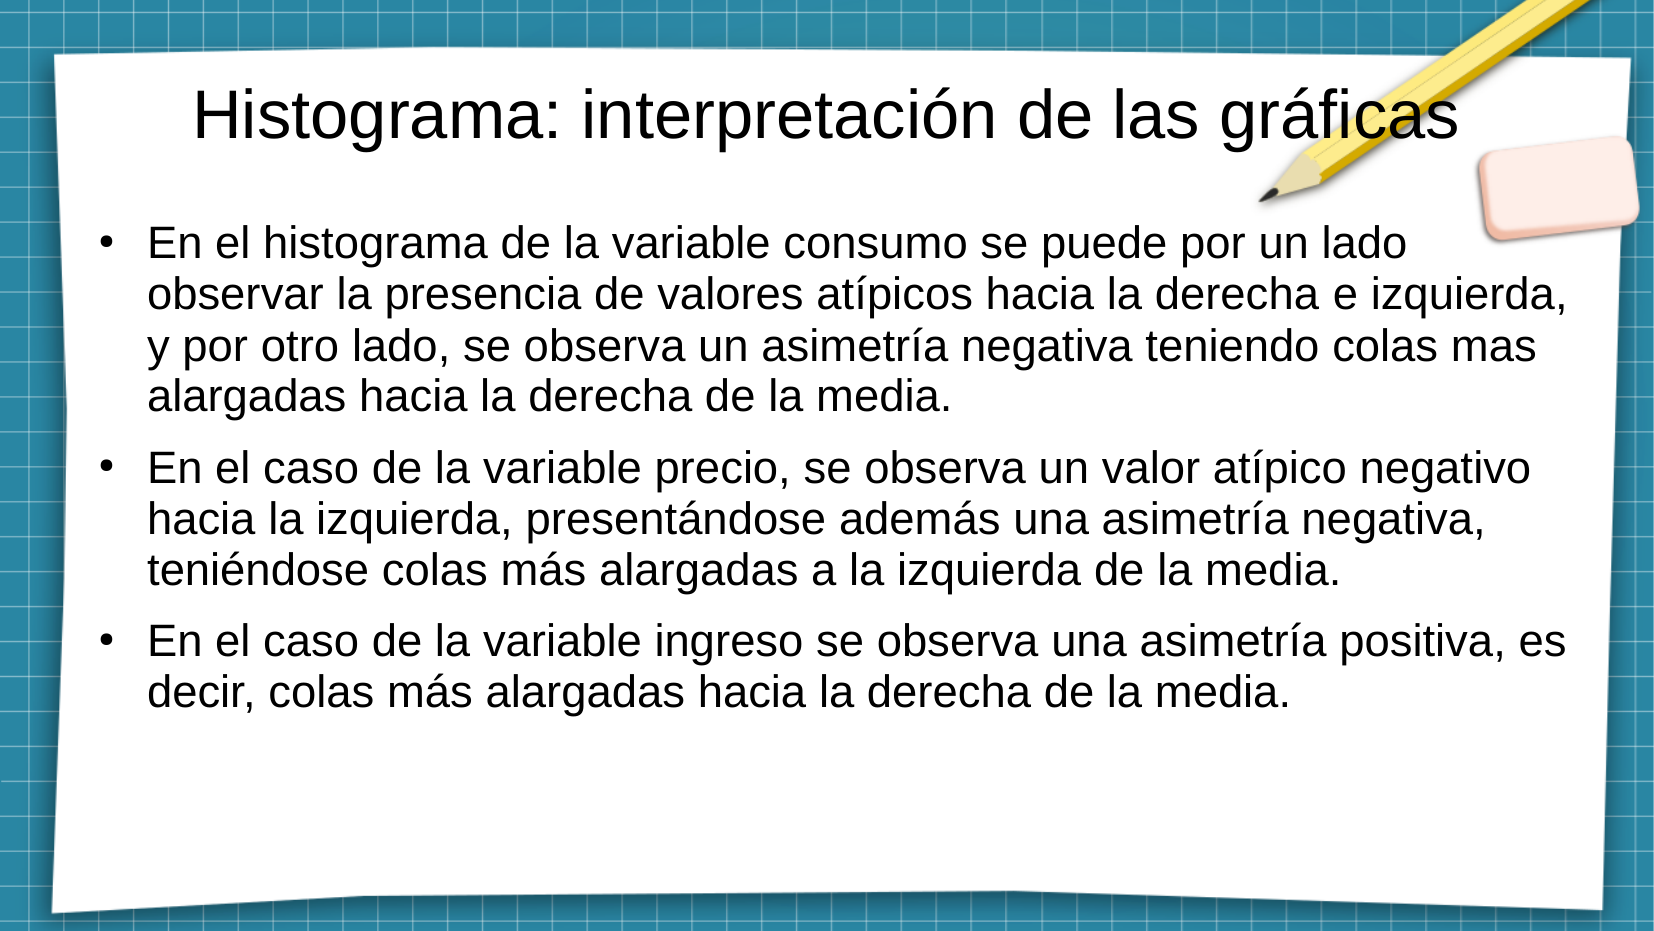

# Histograma: interpretación de las gráficas
En el histograma de la variable consumo se puede por un lado observar la presencia de valores atípicos hacia la derecha e izquierda, y por otro lado, se observa un asimetría negativa teniendo colas mas alargadas hacia la derecha de la media.
En el caso de la variable precio, se observa un valor atípico negativo hacia la izquierda, presentándose además una asimetría negativa, teniéndose colas más alargadas a la izquierda de la media.
En el caso de la variable ingreso se observa una asimetría positiva, es decir, colas más alargadas hacia la derecha de la media.